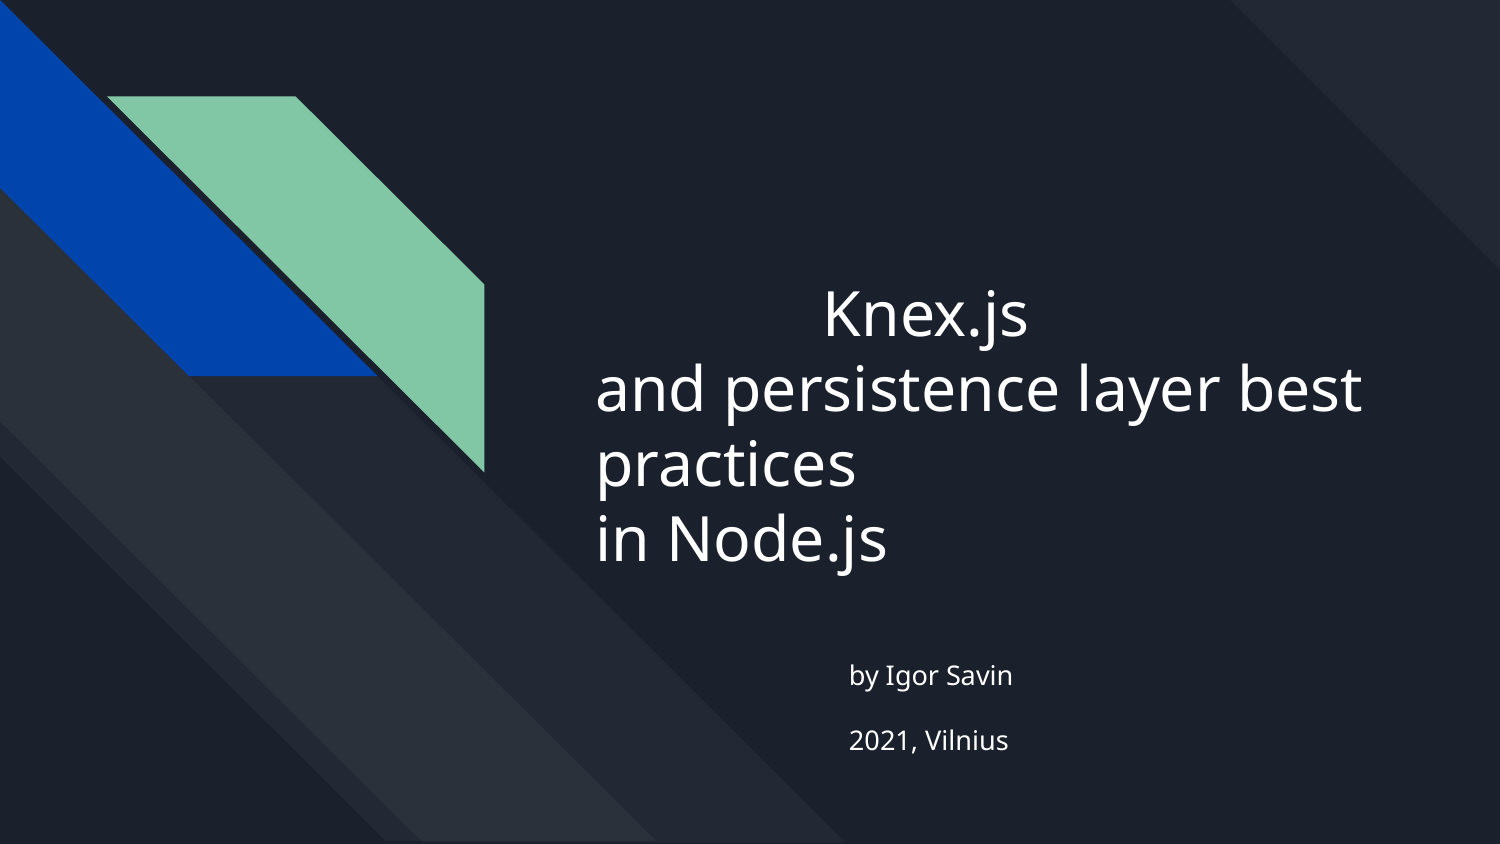

# Knex.js and persistence layer best practices in Node.js
by Igor Savin
2021, Vilnius